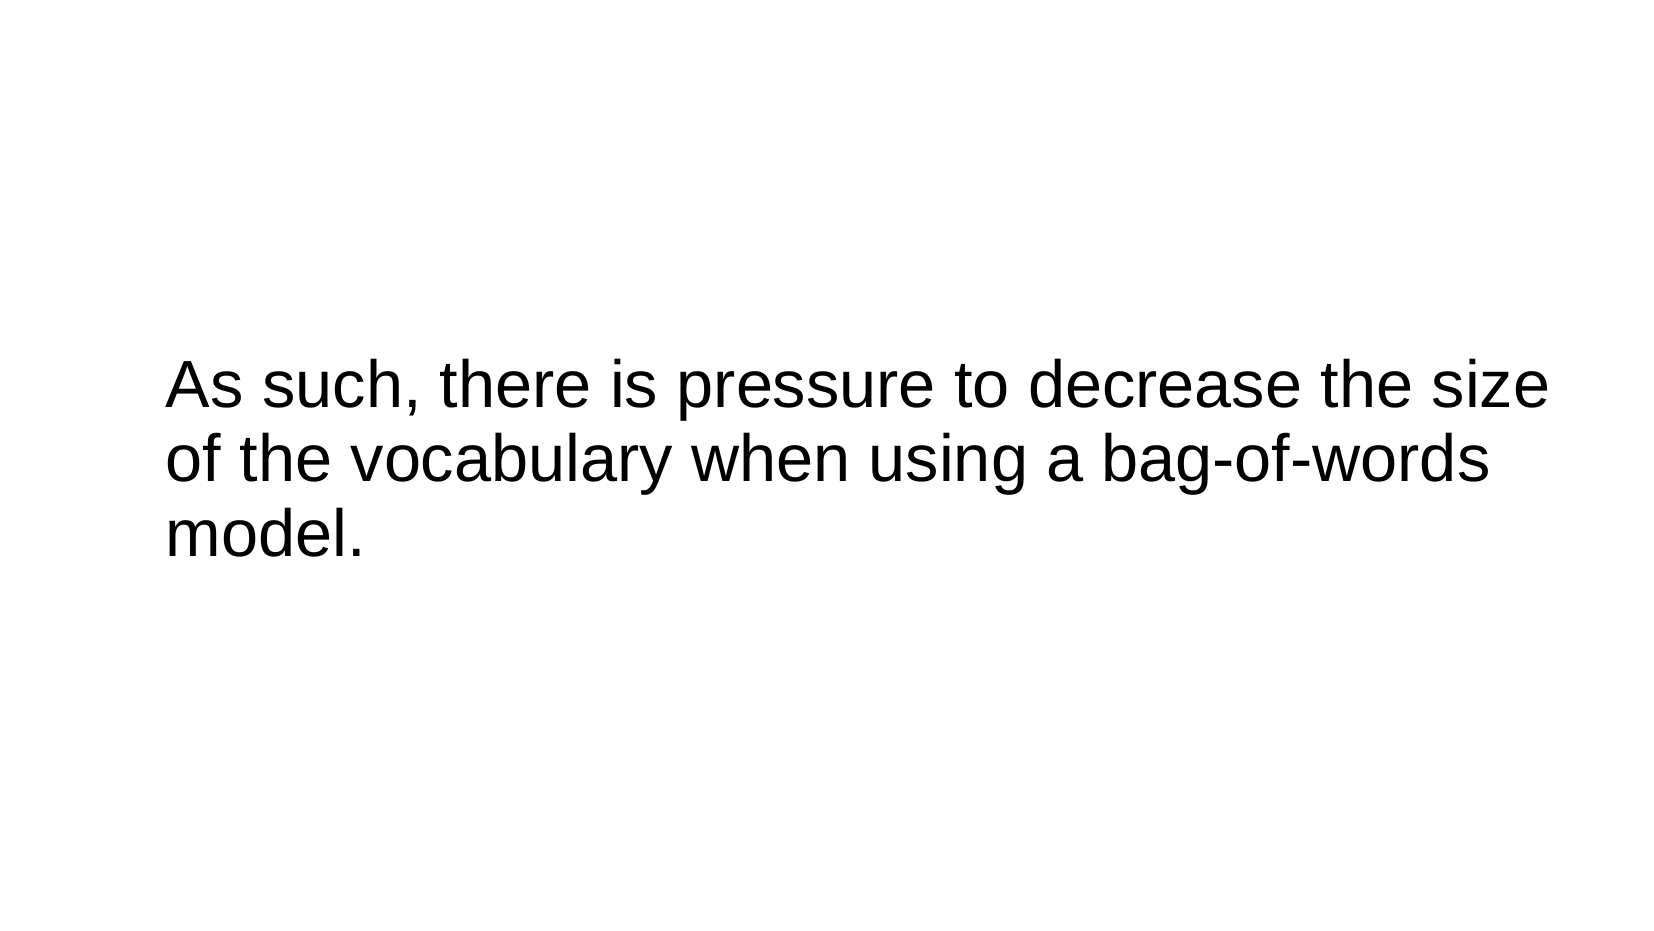

# As such, there is pressure to decrease the size of the vocabulary when using a bag-of-words model.